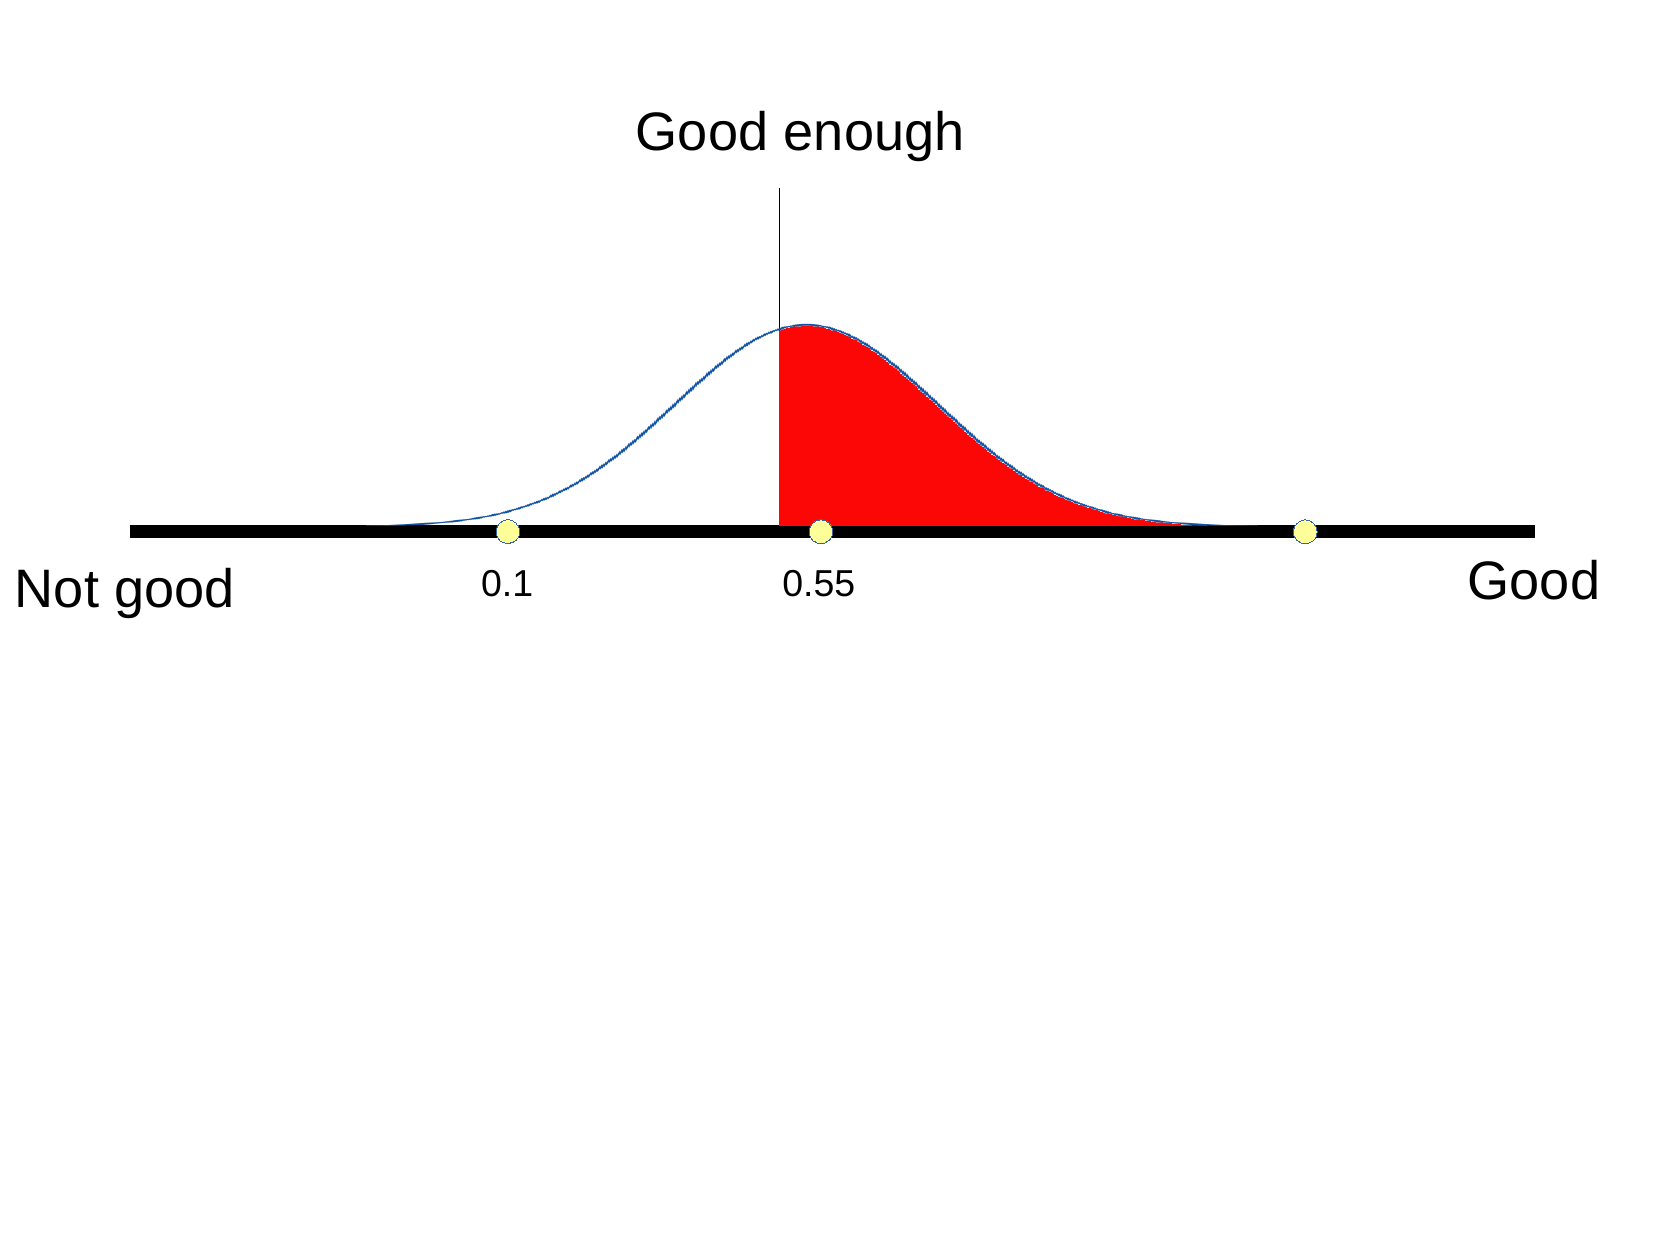

Good enough
Good
Not good
0.1
0.55